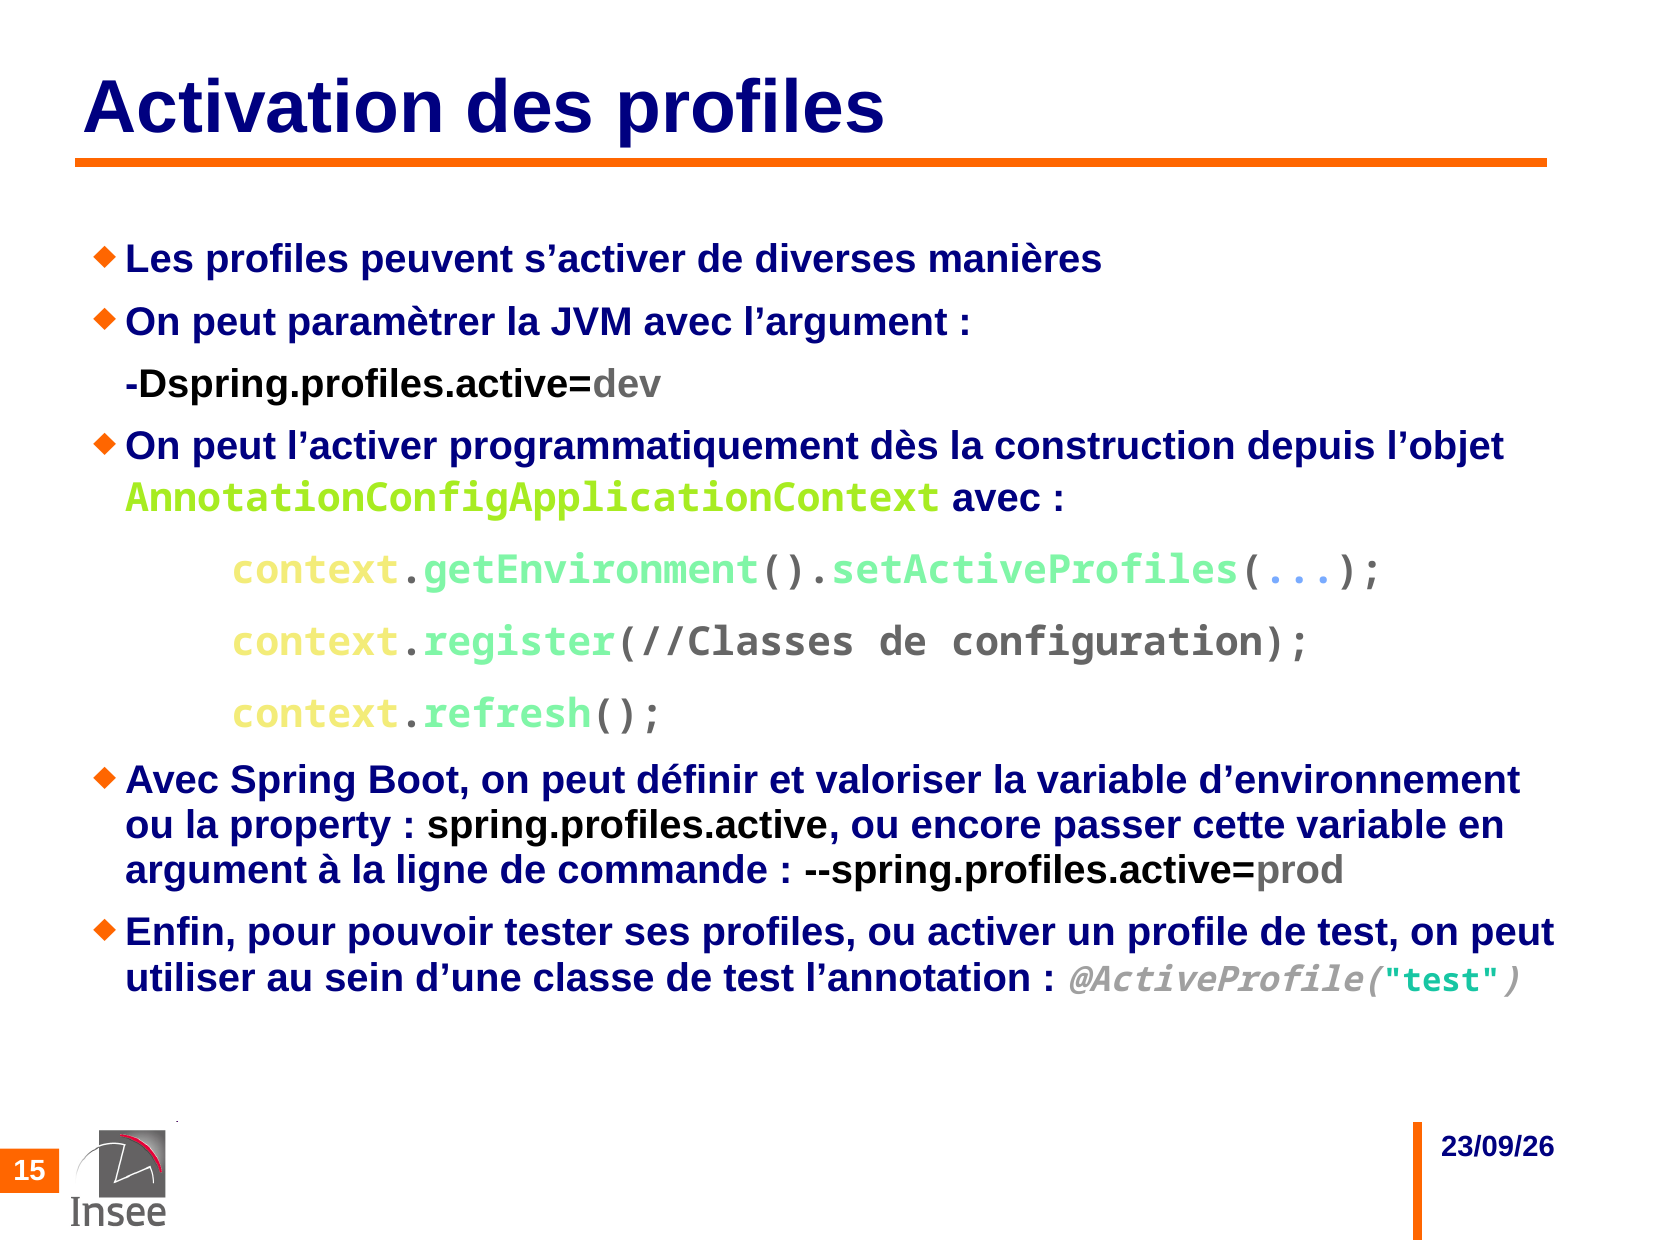

# Activation des profiles
Les profiles peuvent s’activer de diverses manières
On peut paramètrer la JVM avec l’argument :
-Dspring.profiles.active=dev
On peut l’activer programmatiquement dès la construction depuis l’objet AnnotationConfigApplicationContext avec :
context.getEnvironment().setActiveProfiles(...);
context.register(//Classes de configuration);
context.refresh();
Avec Spring Boot, on peut définir et valoriser la variable d’environnement ou la property : spring.profiles.active, ou encore passer cette variable en argument à la ligne de commande : --spring.profiles.active=prod
Enfin, pour pouvoir tester ses profiles, ou activer un profile de test, on peut utiliser au sein d’une classe de test l’annotation : @ActiveProfile("test")
15